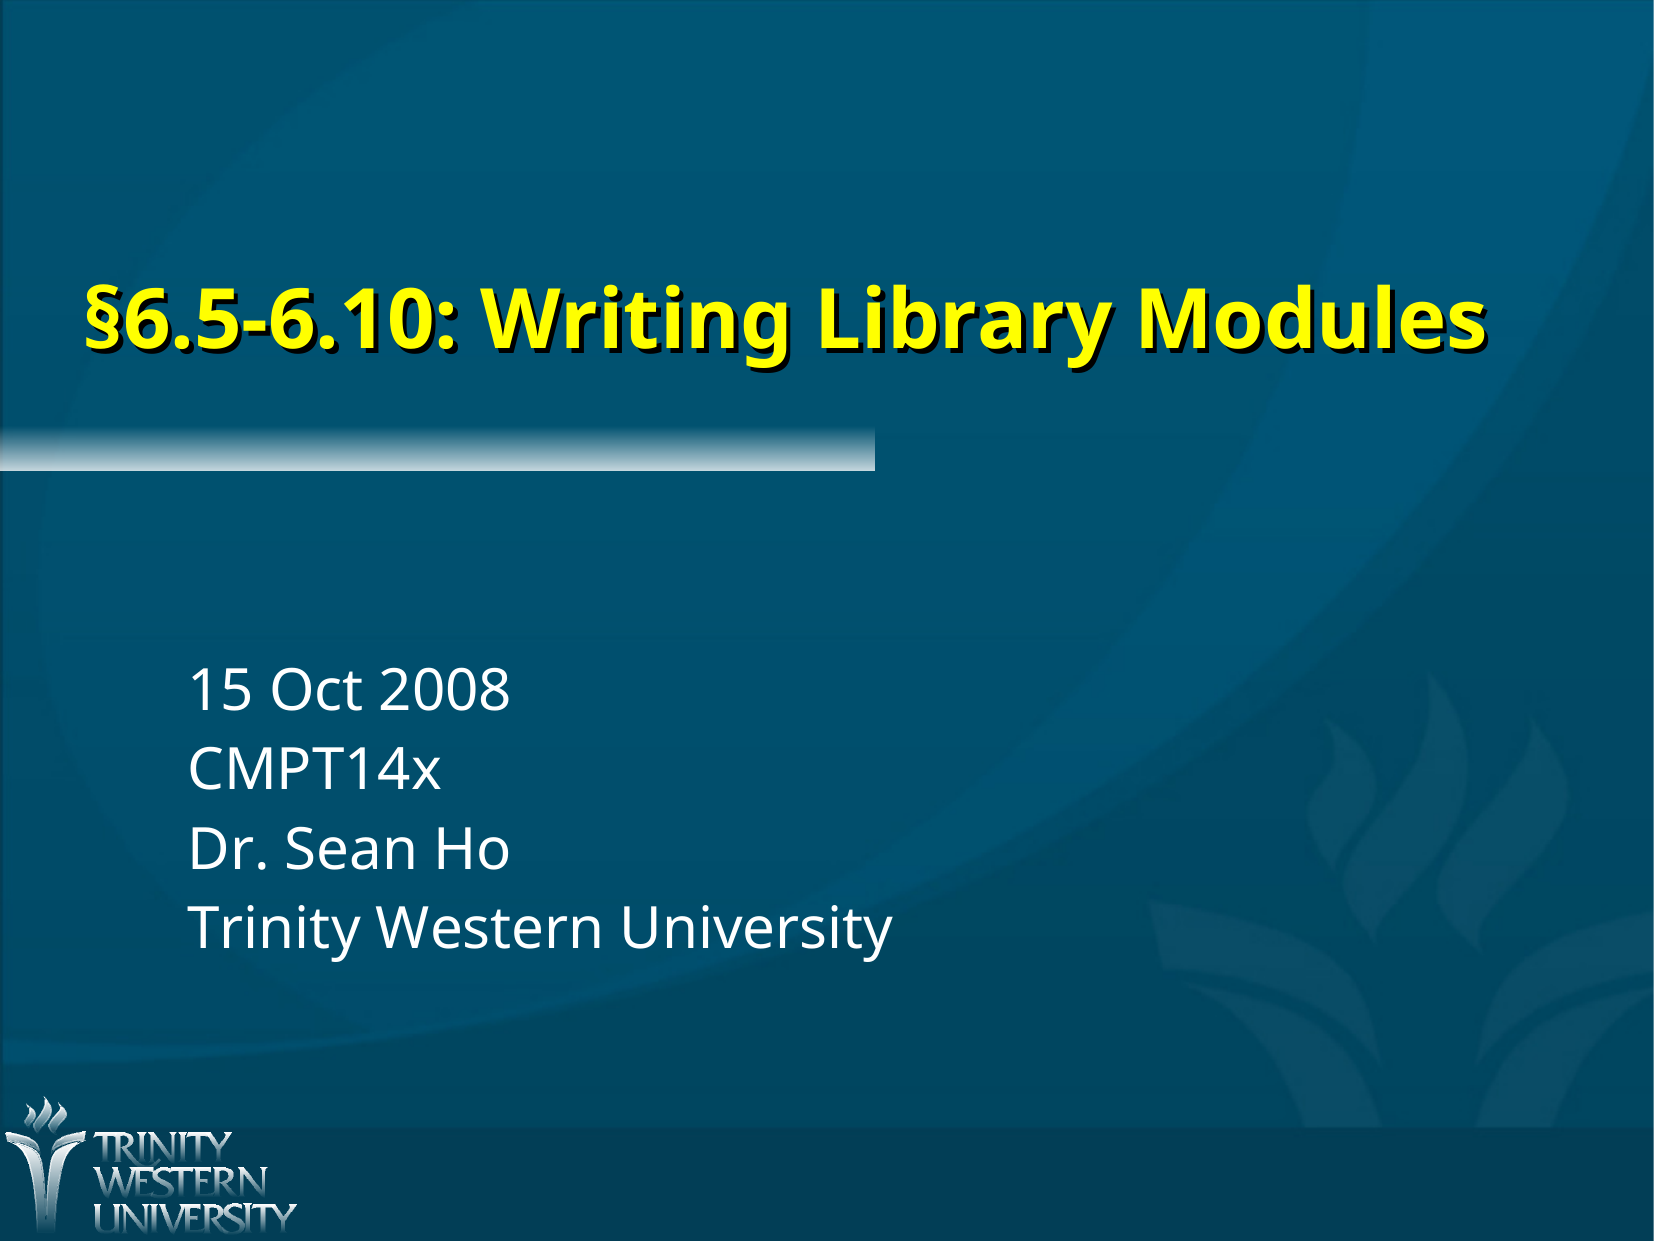

# §6.5-6.10: Writing Library Modules
15 Oct 2008
CMPT14x
Dr. Sean Ho
Trinity Western University